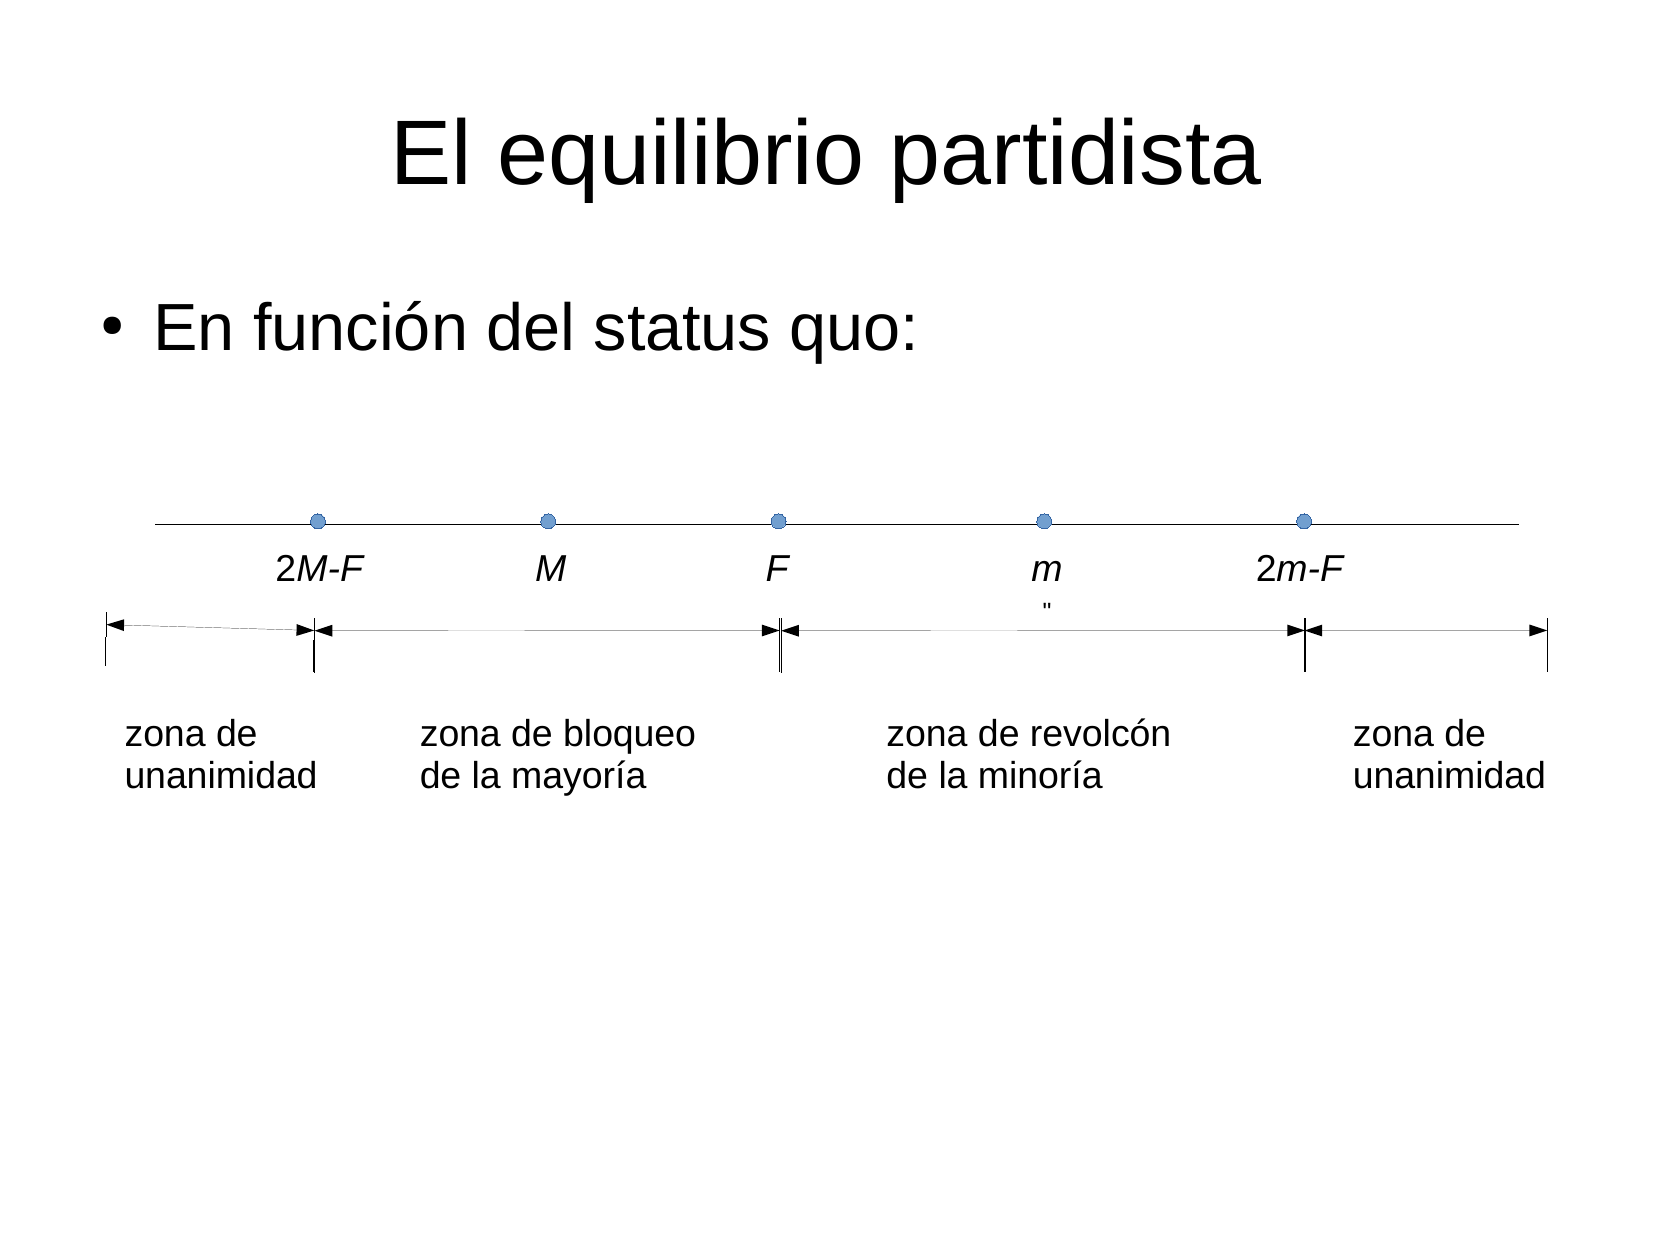

# El equilibrio partidista
En función del status quo:
2M-F
M
F
m
2m-F
zona de bloqueo
de la mayoría
zona de revolcón
de la minoría
zona de
unanimidad
zona de
unanimidad